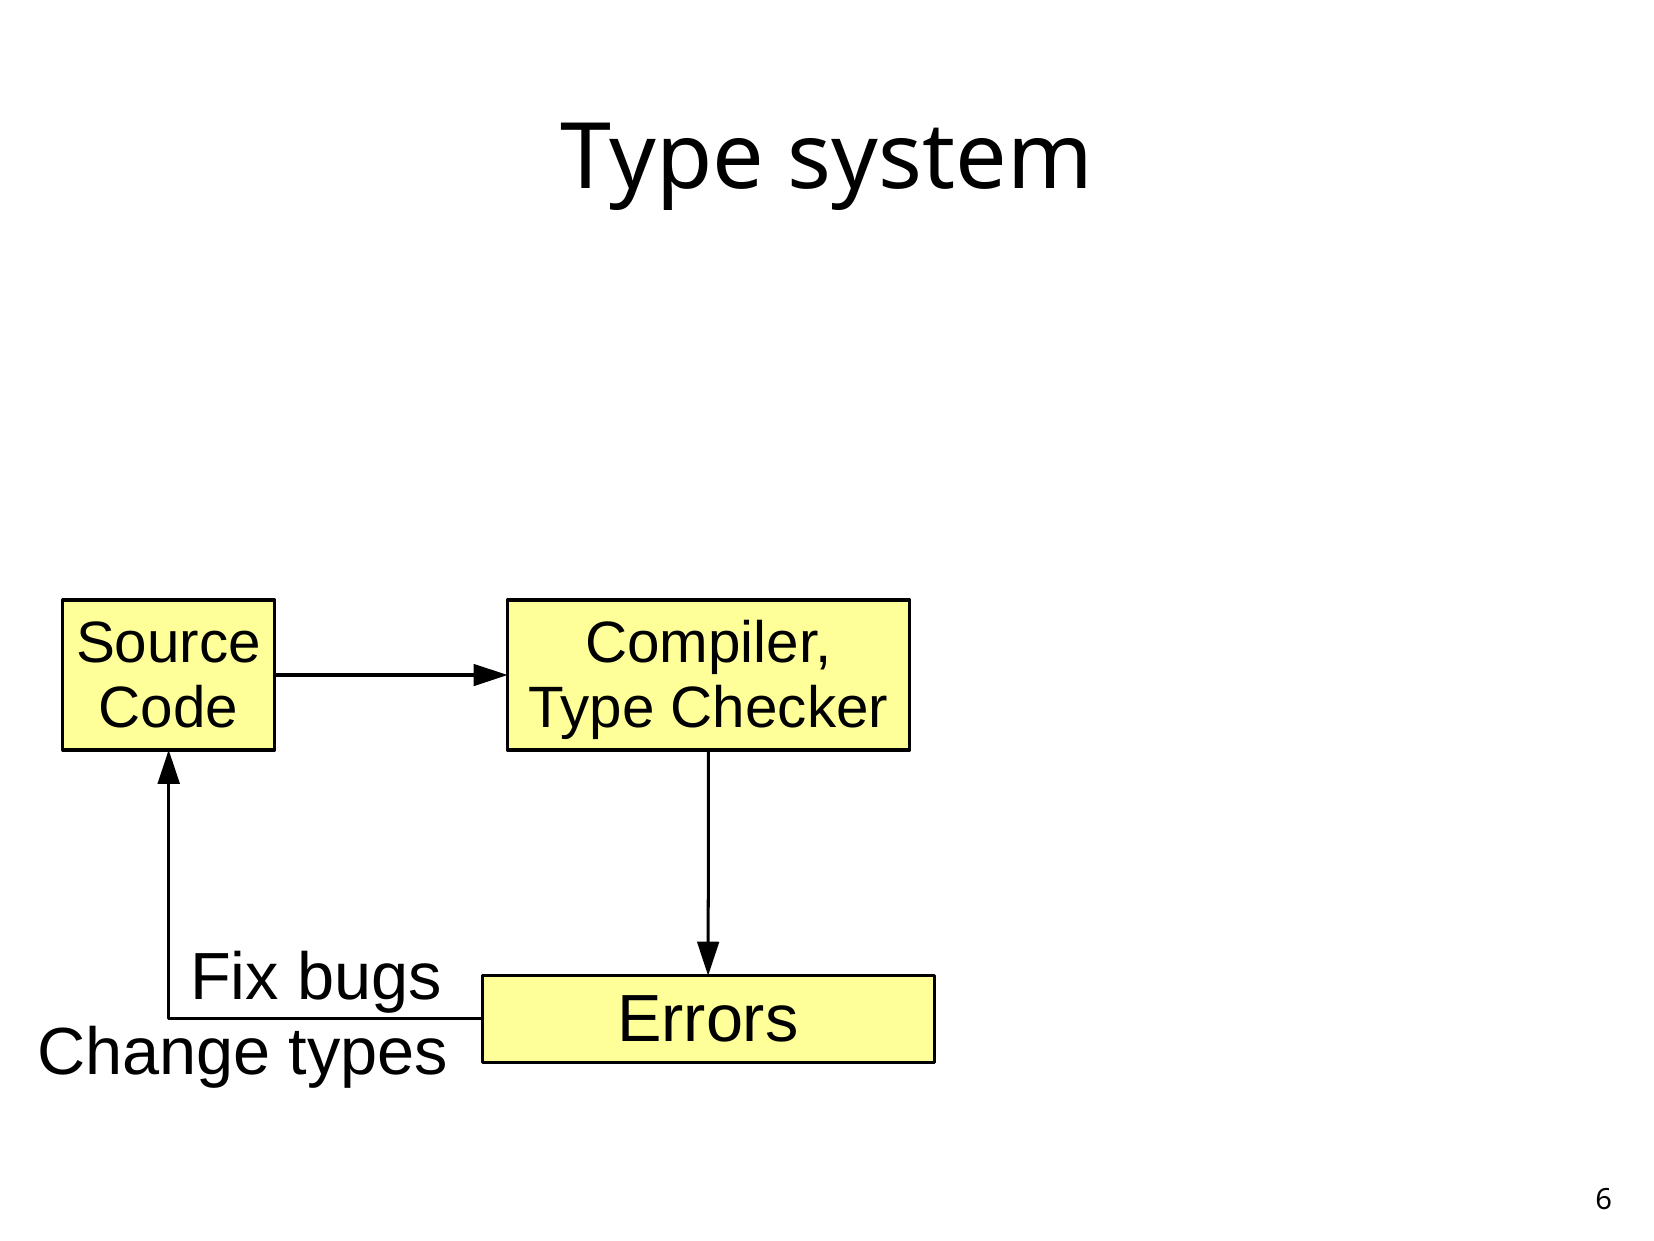

# Type system
Source
Code
Compiler,
Type Checker
Fix bugs
Errors
Change types
6